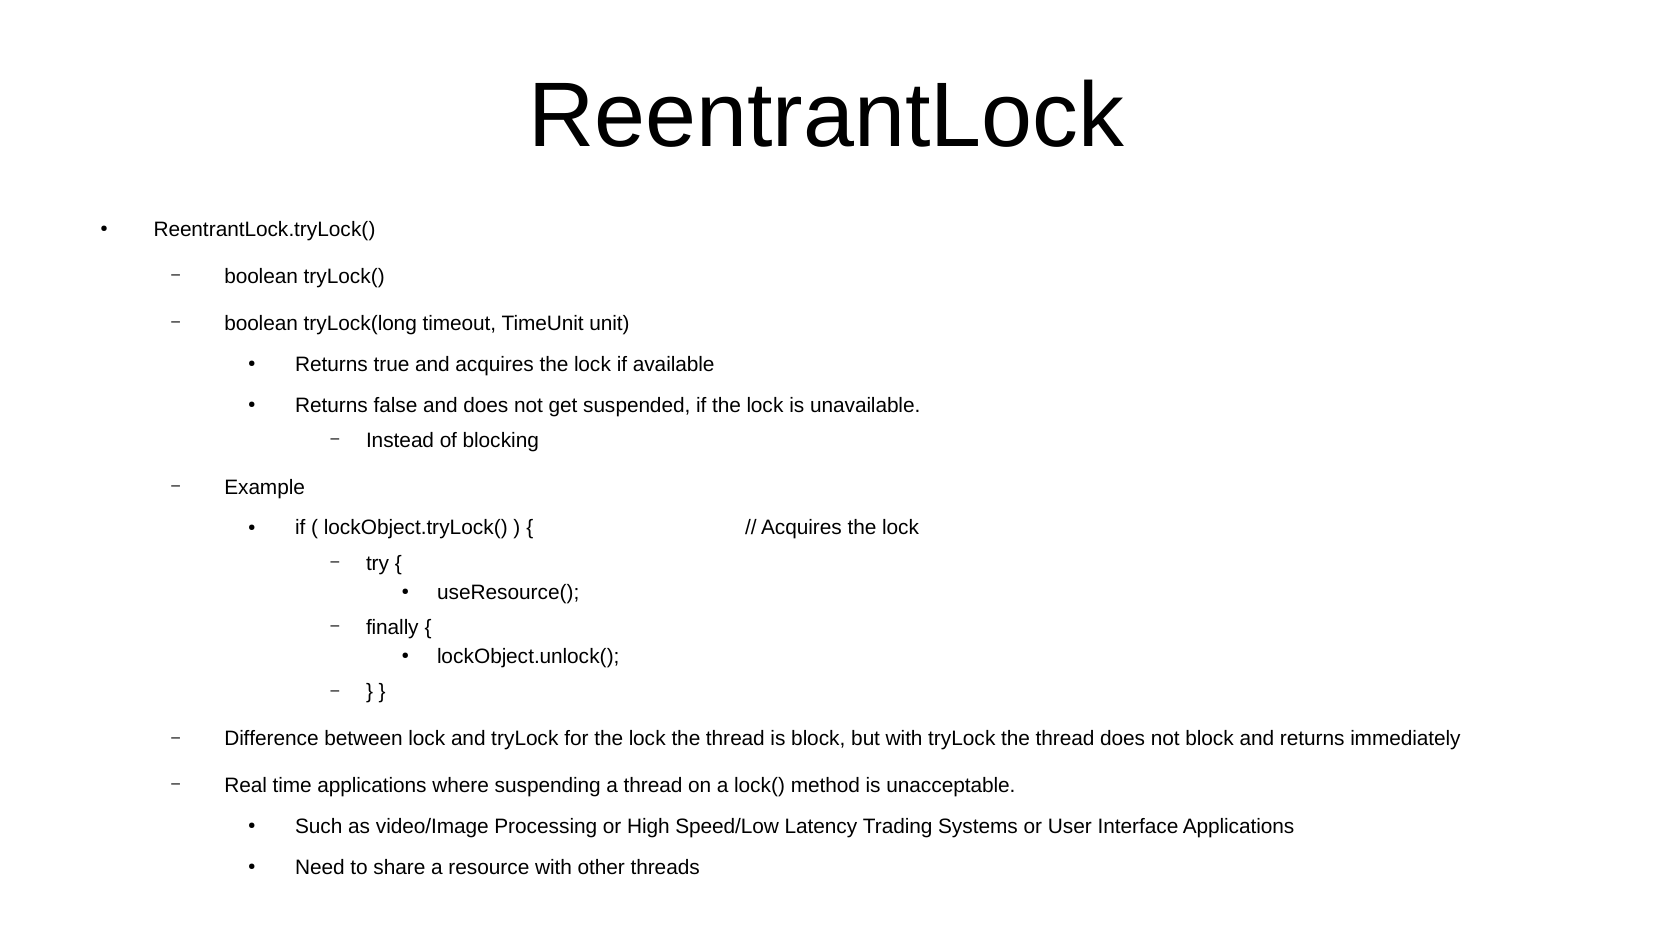

# ReentrantLock
ReentrantLock.tryLock()
boolean tryLock()
boolean tryLock(long timeout, TimeUnit unit)
Returns true and acquires the lock if available
Returns false and does not get suspended, if the lock is unavailable.
Instead of blocking
Example
if ( lockObject.tryLock() ) {			// Acquires the lock
try {
useResource();
finally {
lockObject.unlock();
} }
Difference between lock and tryLock for the lock the thread is block, but with tryLock the thread does not block and returns immediately
Real time applications where suspending a thread on a lock() method is unacceptable.
Such as video/Image Processing or High Speed/Low Latency Trading Systems or User Interface Applications
Need to share a resource with other threads